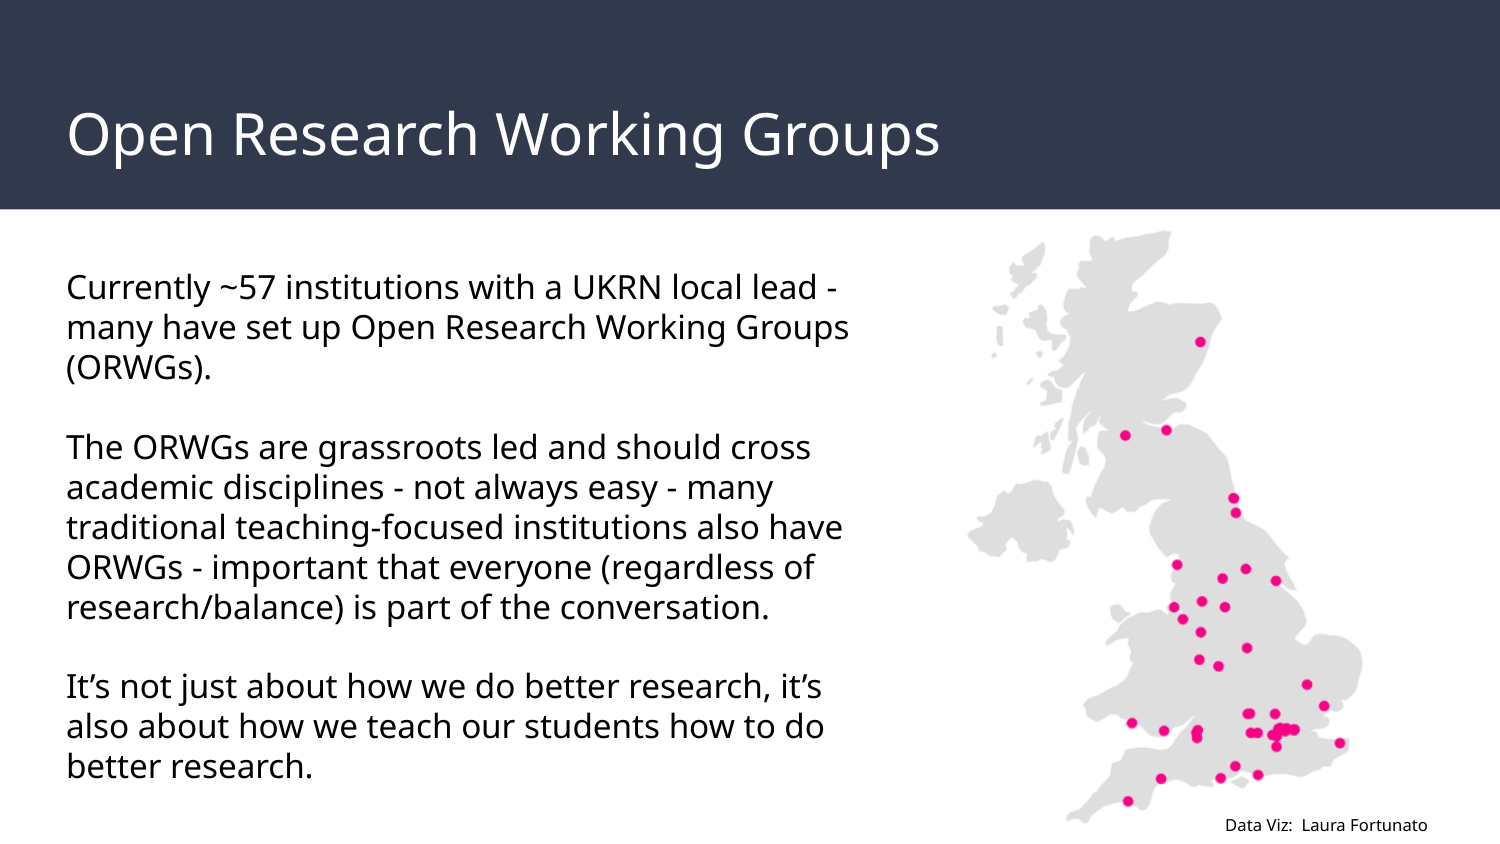

# Open Research Working Groups
Currently ~57 institutions with a UKRN local lead - many have set up Open Research Working Groups (ORWGs).
The ORWGs are grassroots led and should cross academic disciplines - not always easy - many traditional teaching-focused institutions also have ORWGs - important that everyone (regardless of research/balance) is part of the conversation.
It’s not just about how we do better research, it’s also about how we teach our students how to do better research.
Data Viz: Laura Fortunato